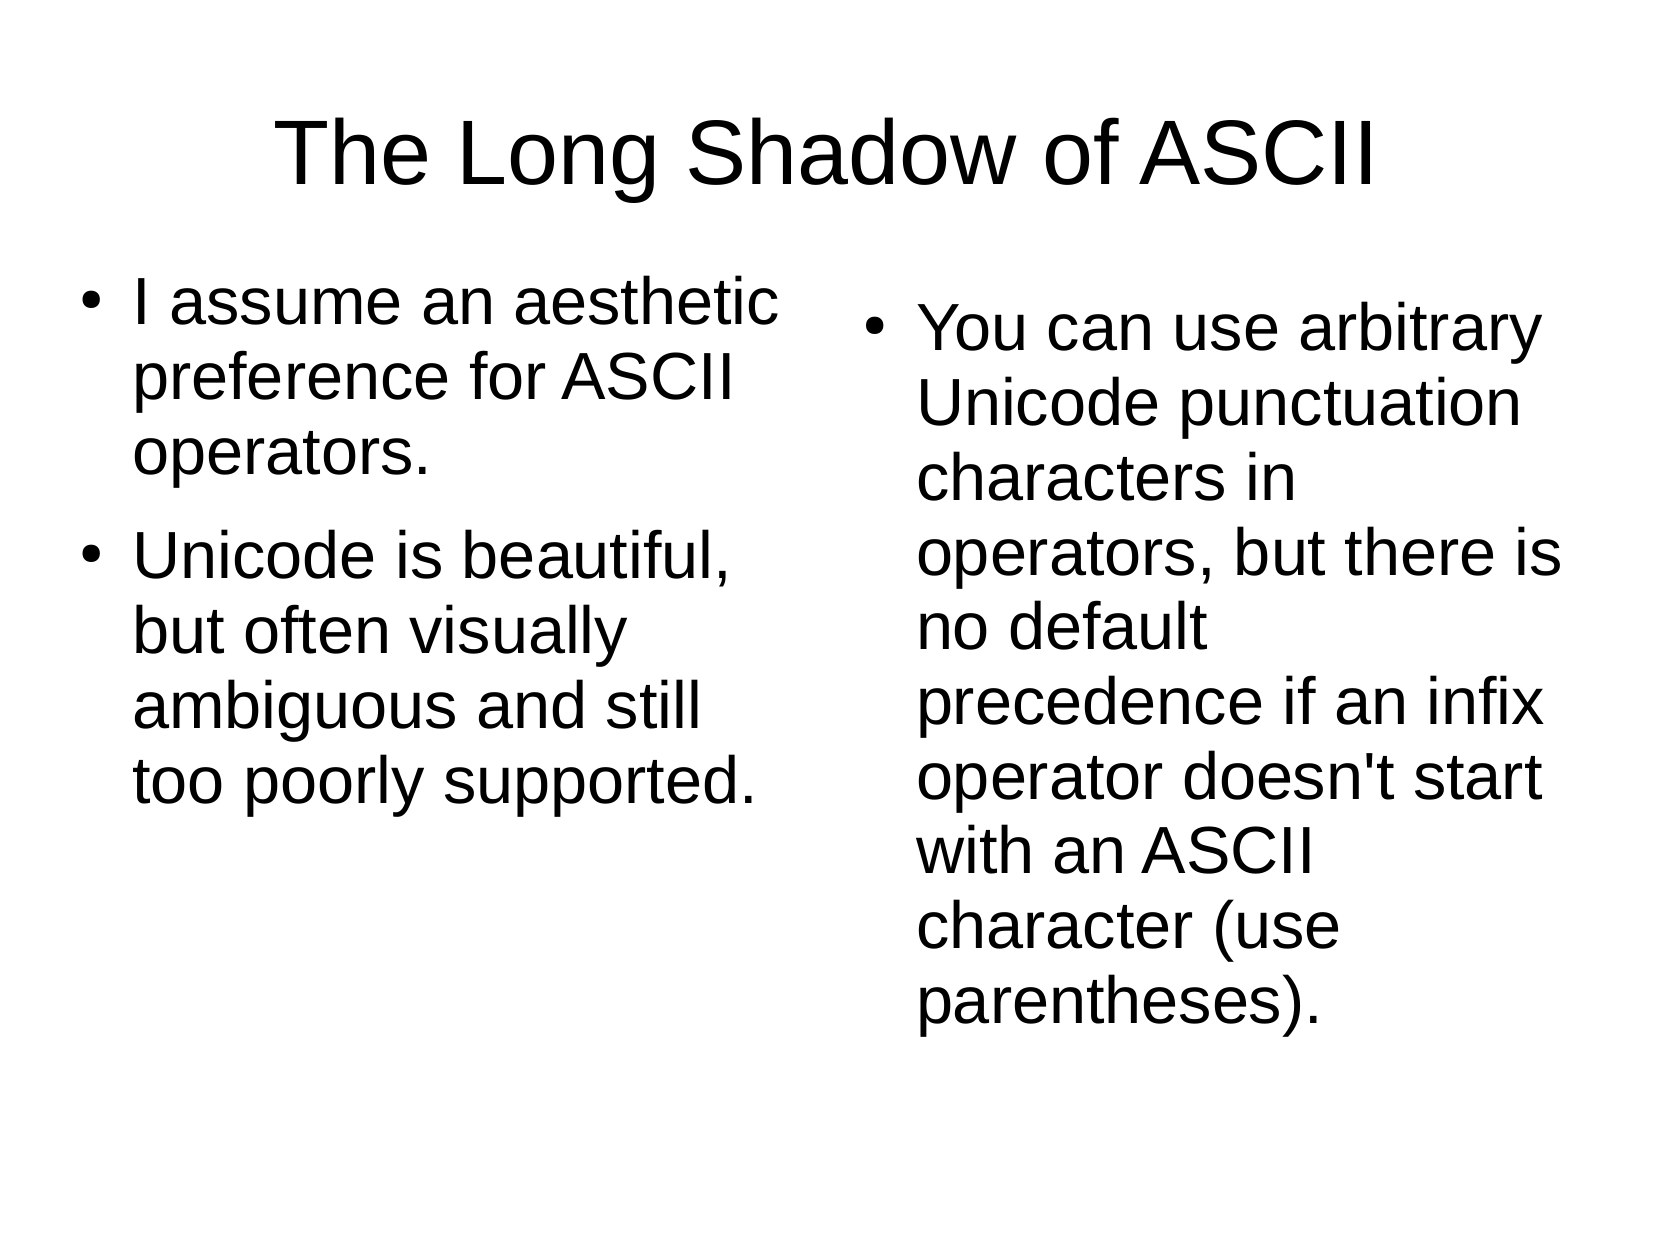

# The Long Shadow of ASCII
I assume an aesthetic preference for ASCII operators.
Unicode is beautiful, but often visually ambiguous and still too poorly supported.
You can use arbitrary Unicode punctuation characters in operators, but there is no default precedence if an infix operator doesn't start with an ASCII character (use parentheses).